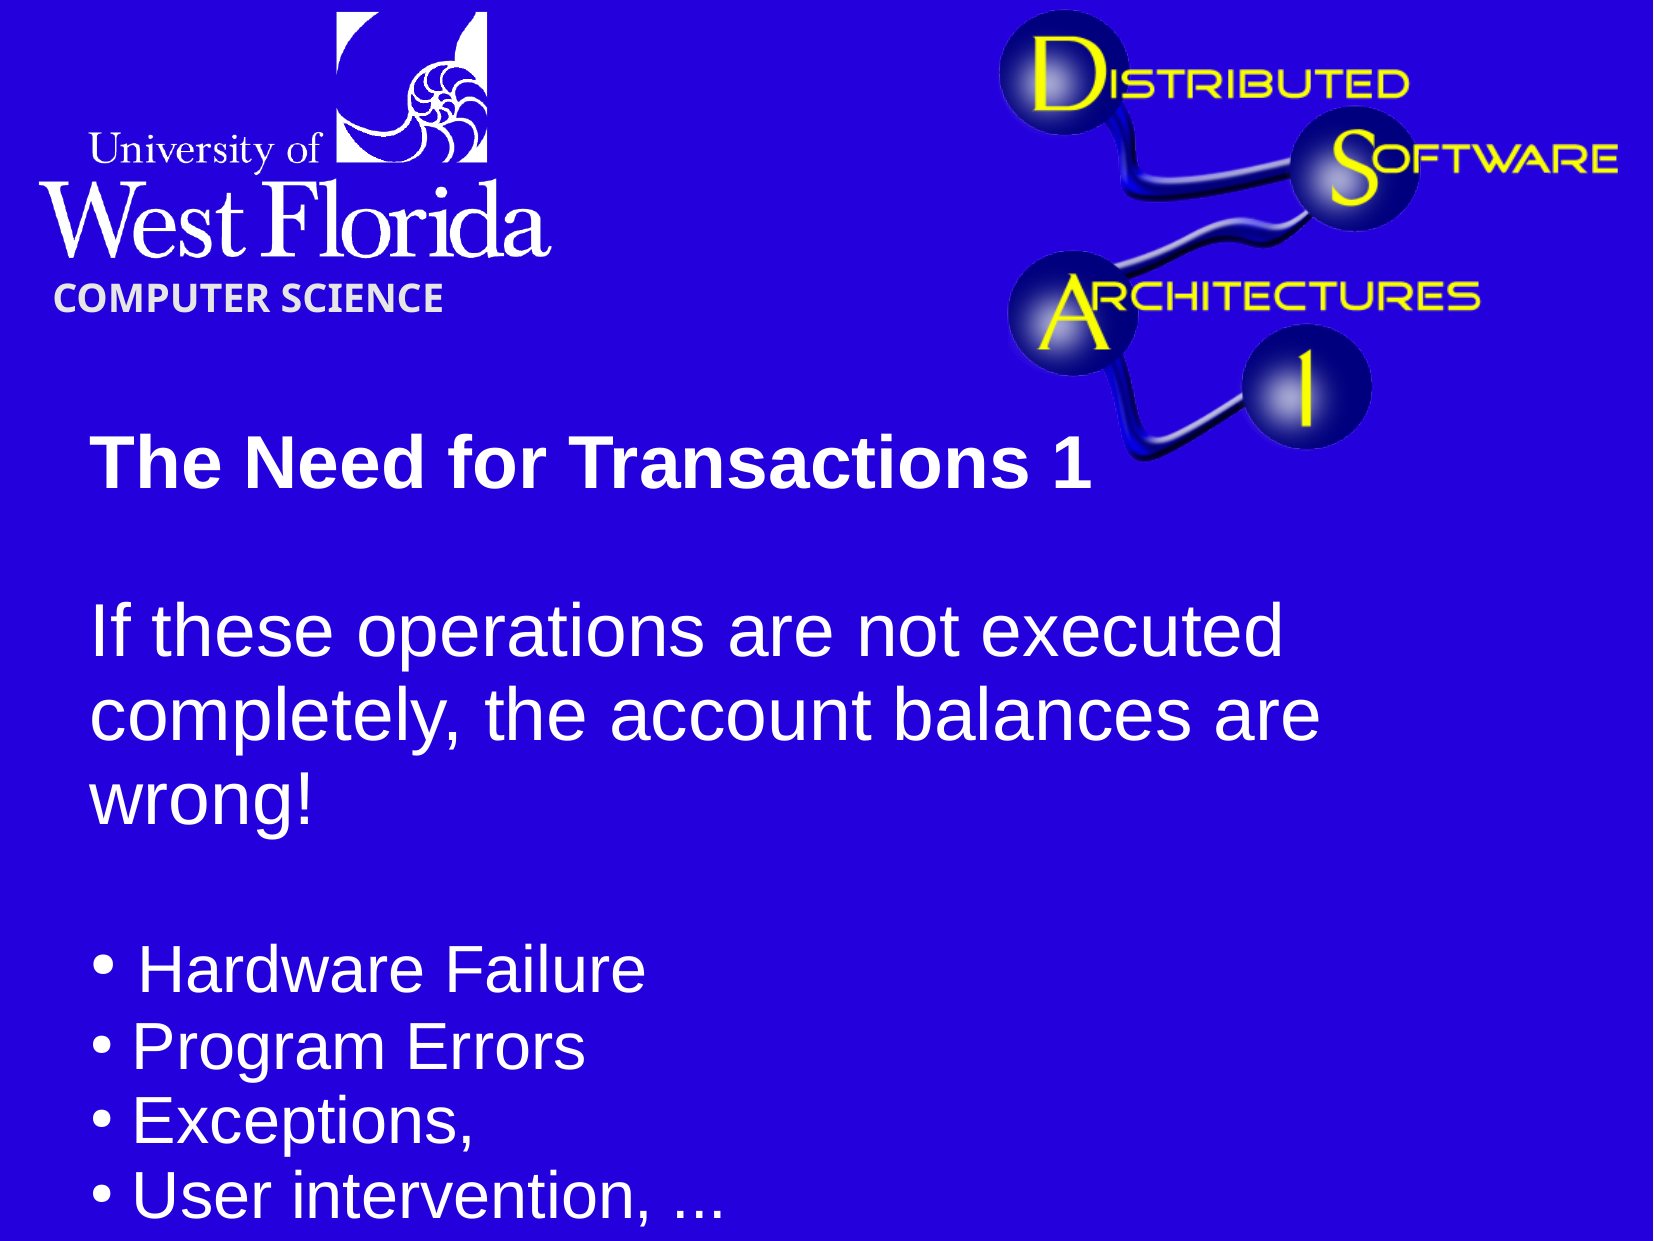

COMPUTER SCIENCE
The Need for Transactions 1
If these operations are not executed completely, the account balances are wrong!
 Hardware Failure
 Program Errors
 Exceptions,
 User intervention, ...